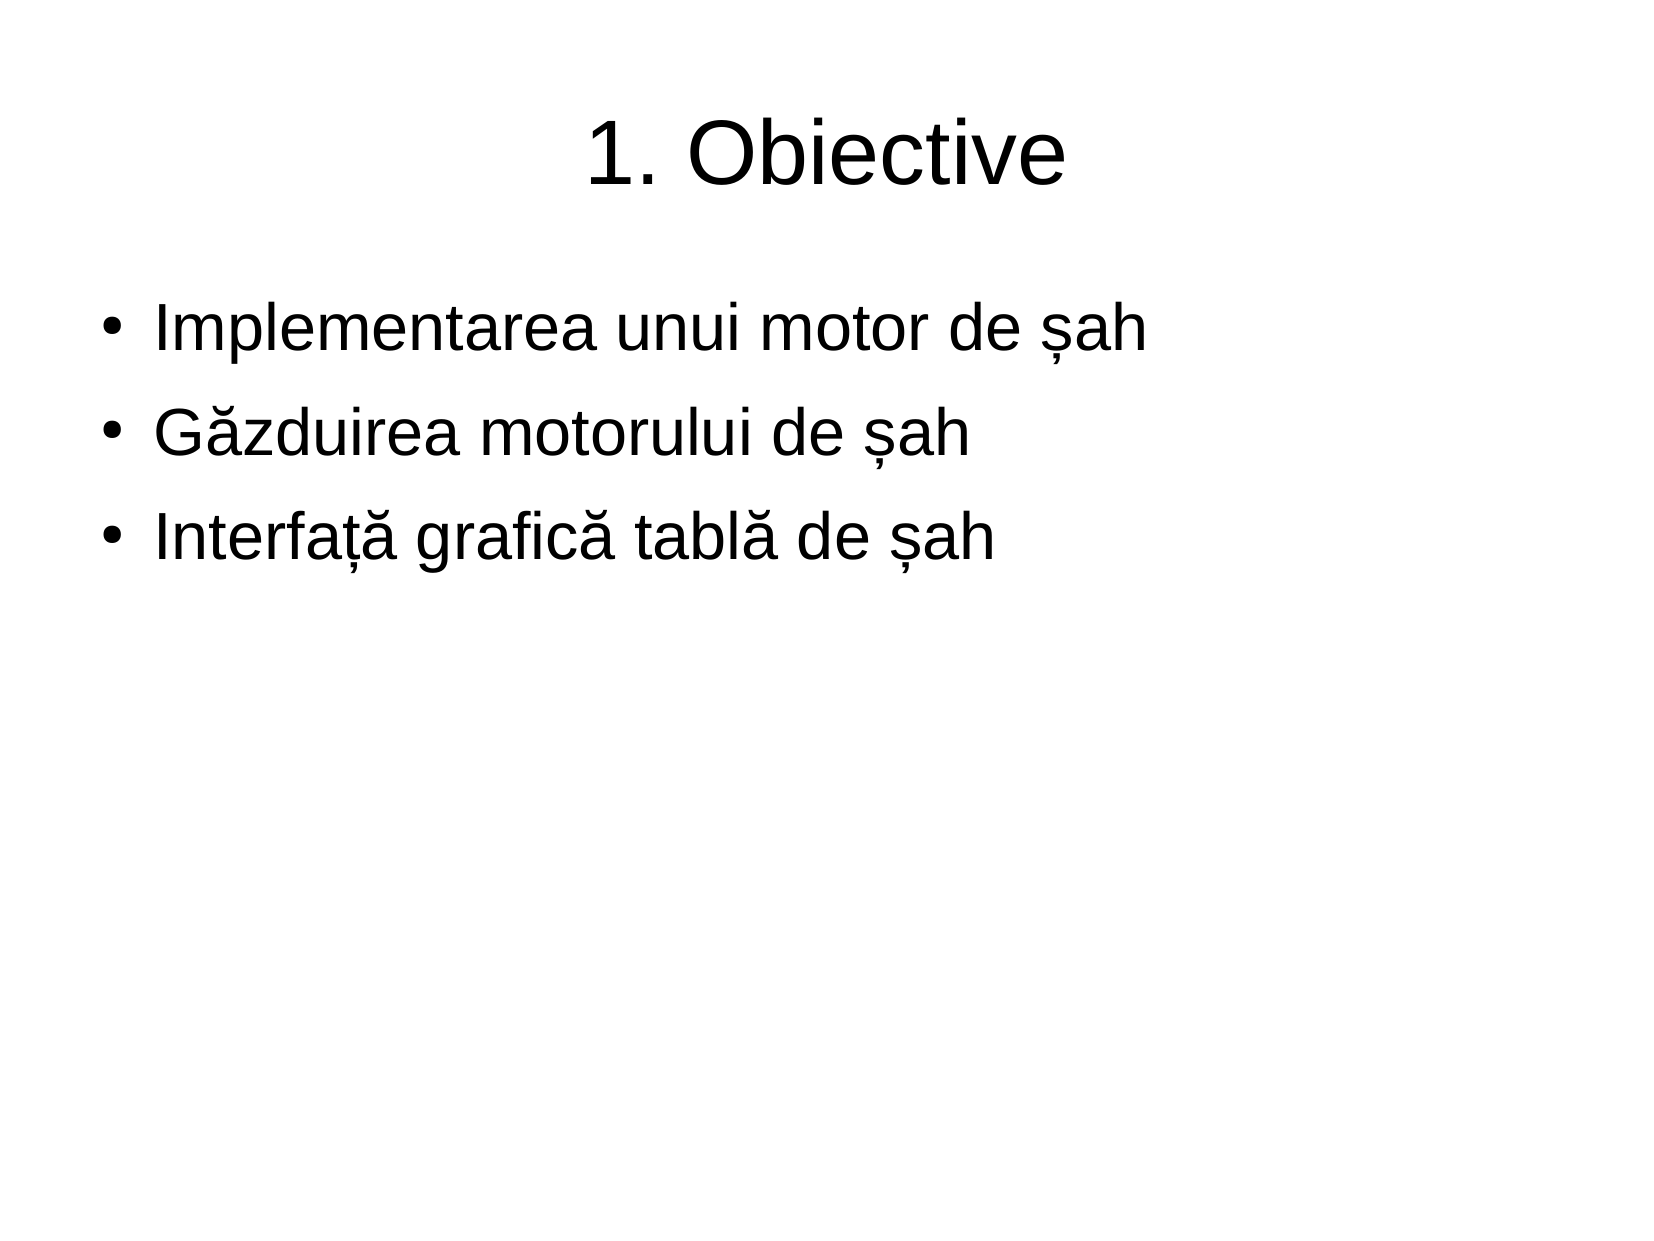

# 1. Obiective
Implementarea unui motor de șah
Găzduirea motorului de șah
Interfață grafică tablă de șah